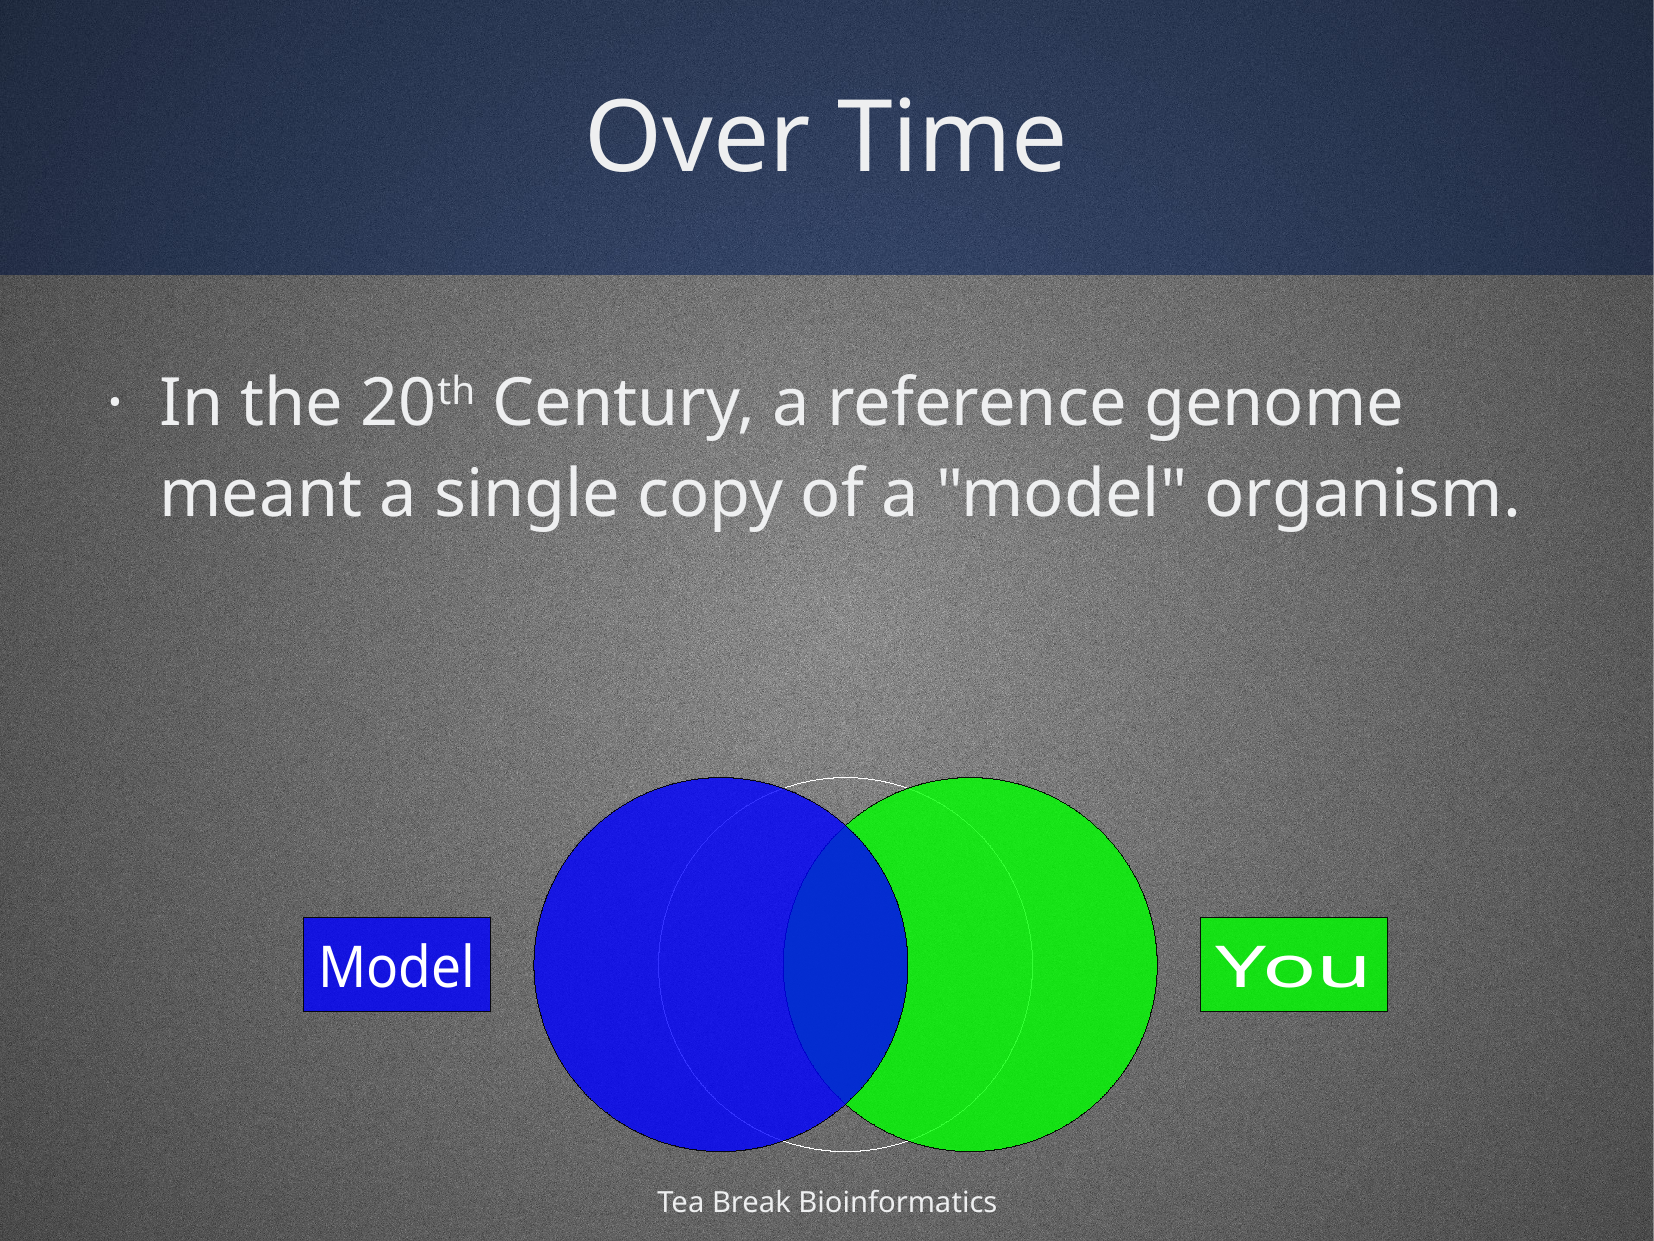

# Over Time
In the 20th Century, a reference genome meant a single copy of a "model" organism.
Model
You